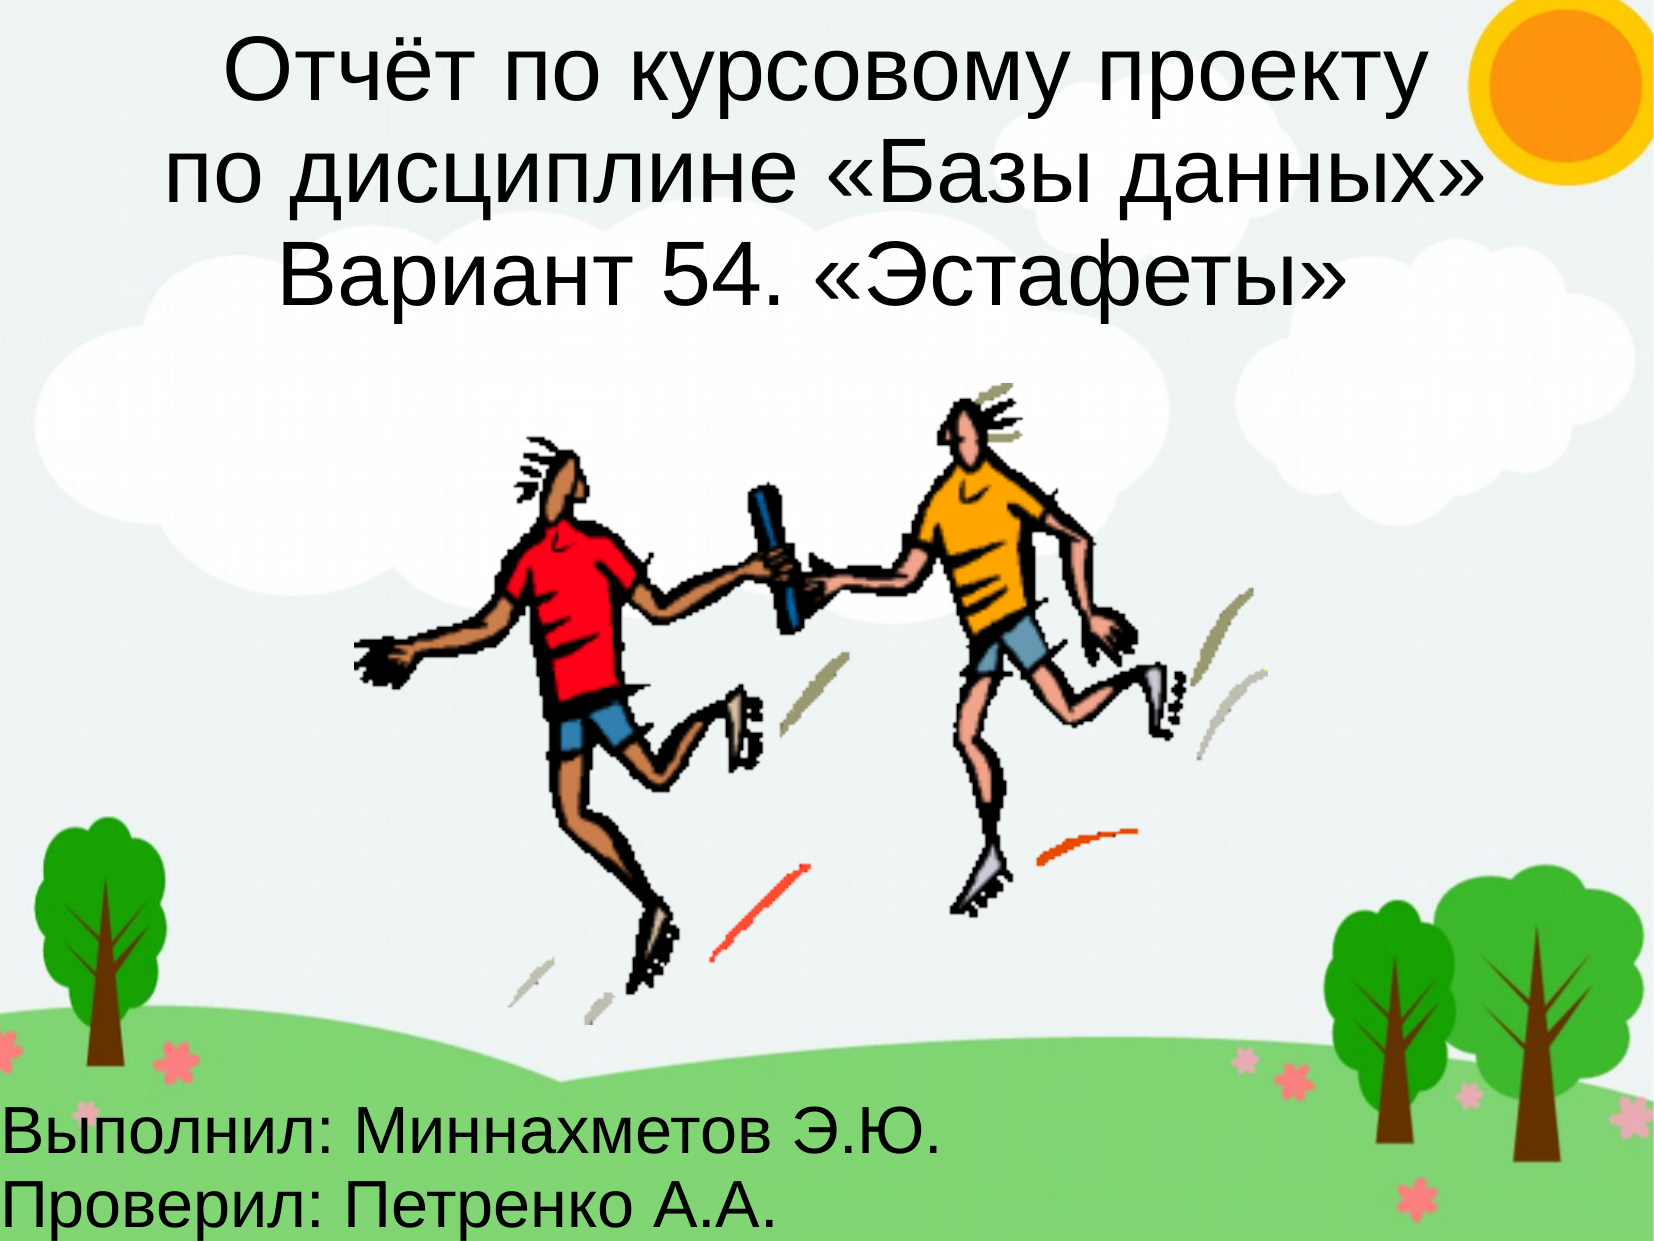

# Отчёт по курсовому проекту по дисциплине «Базы данных» Вариант 54. «Эстафеты»
Выполнил: Миннахметов Э.Ю.
Проверил: Петренко А.А.